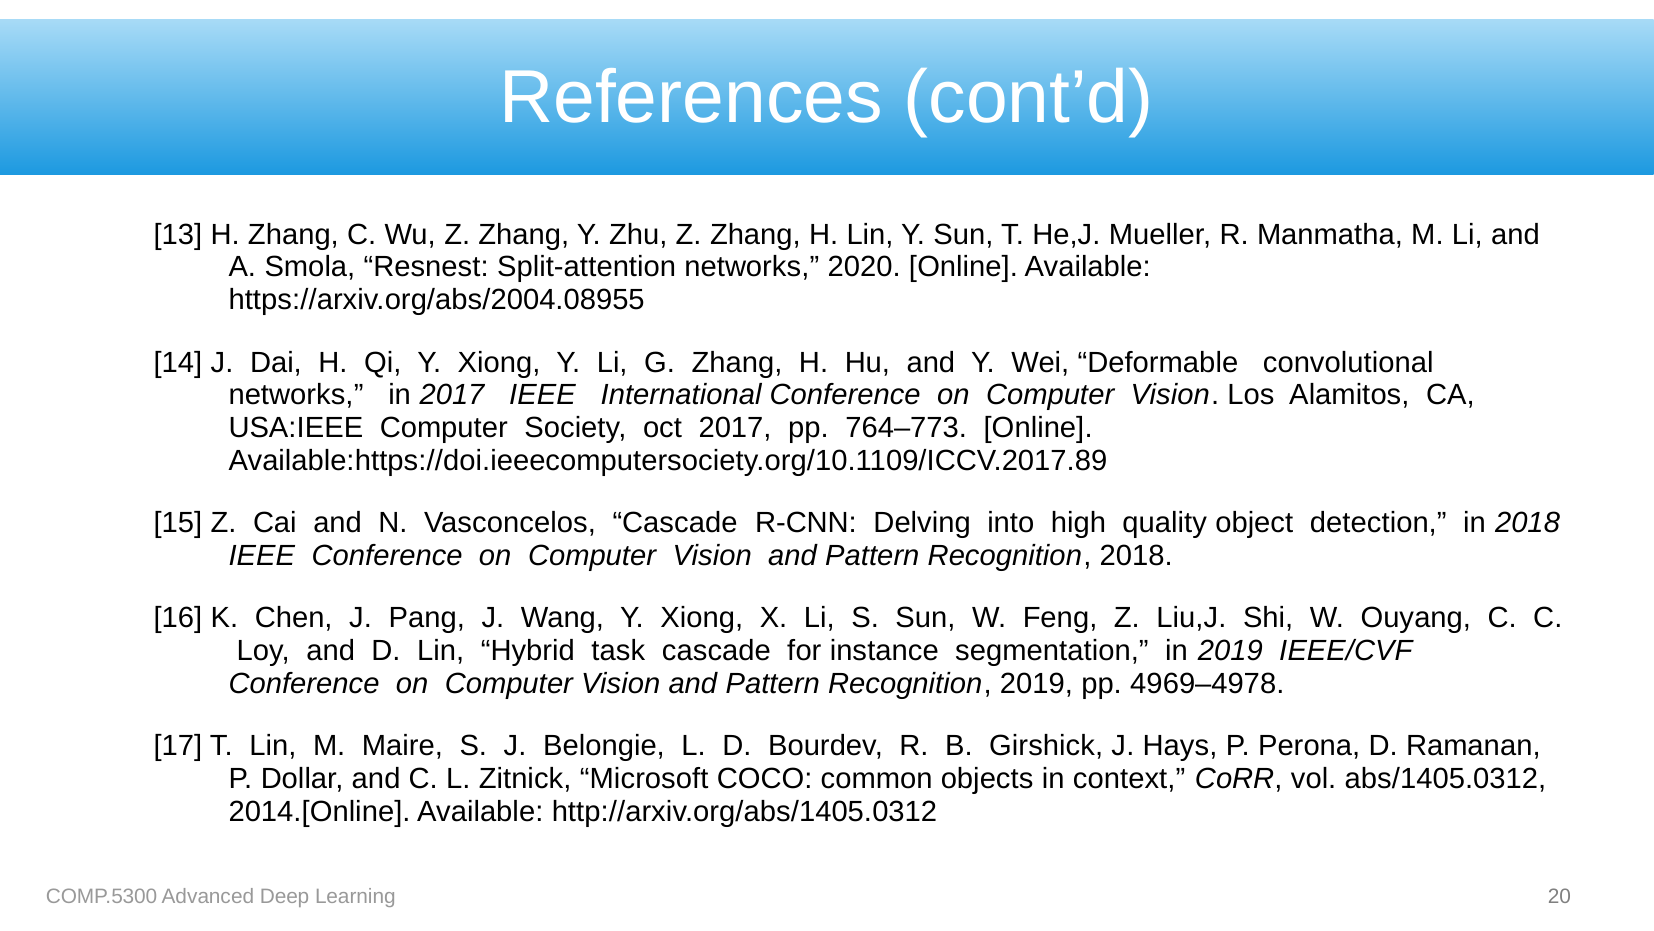

# References (cont’d)
[13] H. Zhang, C. Wu, Z. Zhang, Y. Zhu, Z. Zhang, H. Lin, Y. Sun, T. He,J. Mueller, R. Manmatha, M. Li, and A. Smola, “Resnest: Split-attention networks,” 2020. [Online]. Available: https://arxiv.org/abs/2004.08955
[14] J. Dai, H. Qi, Y. Xiong, Y. Li, G. Zhang, H. Hu, and Y. Wei, “Deformable convolutional networks,” in 2017 IEEE International Conference on Computer Vision. Los Alamitos, CA, USA:IEEE Computer Society, oct 2017, pp. 764–773. [Online]. Available:https://doi.ieeecomputersociety.org/10.1109/ICCV.2017.89
[15] Z. Cai and N. Vasconcelos, “Cascade R-CNN: Delving into high quality object detection,” in 2018 IEEE Conference on Computer Vision and Pattern Recognition, 2018.
[16] K. Chen, J. Pang, J. Wang, Y. Xiong, X. Li, S. Sun, W. Feng, Z. Liu,J. Shi, W. Ouyang, C. C. Loy, and D. Lin, “Hybrid task cascade for instance segmentation,” in 2019 IEEE/CVF Conference on Computer Vision and Pattern Recognition, 2019, pp. 4969–4978.
[17] T. Lin, M. Maire, S. J. Belongie, L. D. Bourdev, R. B. Girshick, J. Hays, P. Perona, D. Ramanan, P. Dollar, and C. L. Zitnick, “Microsoft COCO: common objects in context,” CoRR, vol. abs/1405.0312, 2014.[Online]. Available: http://arxiv.org/abs/1405.0312
20